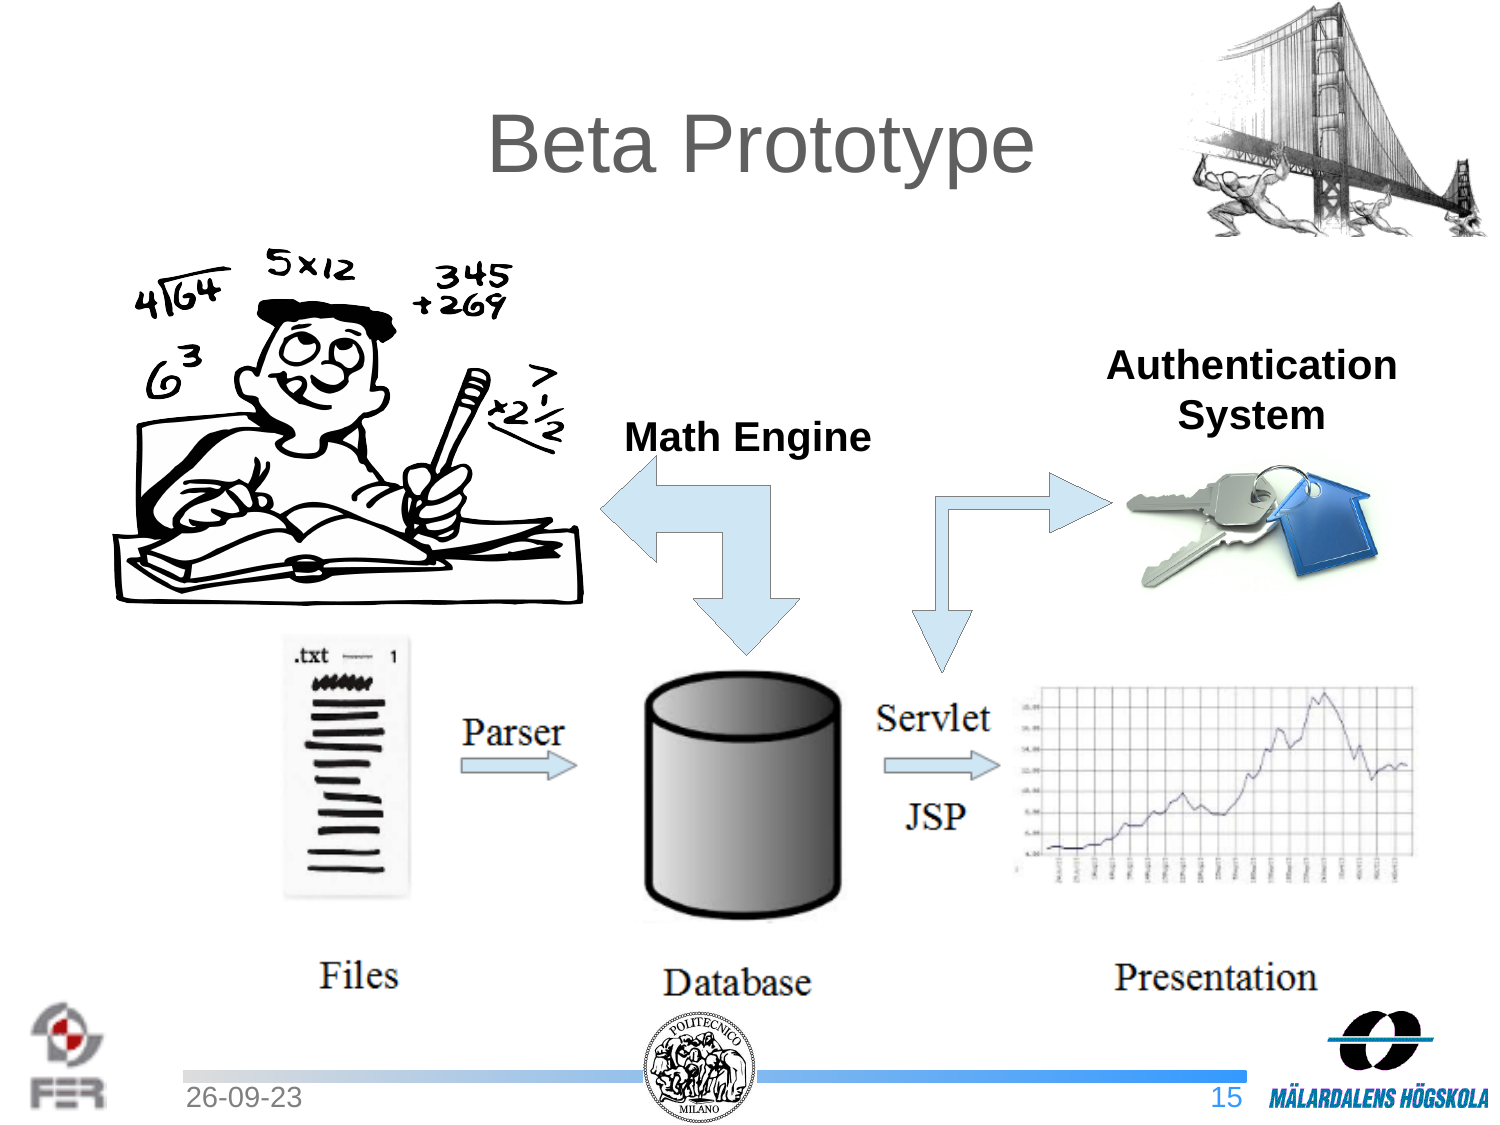

# Beta Prototype
Authentication System
Math Engine
26-08-21